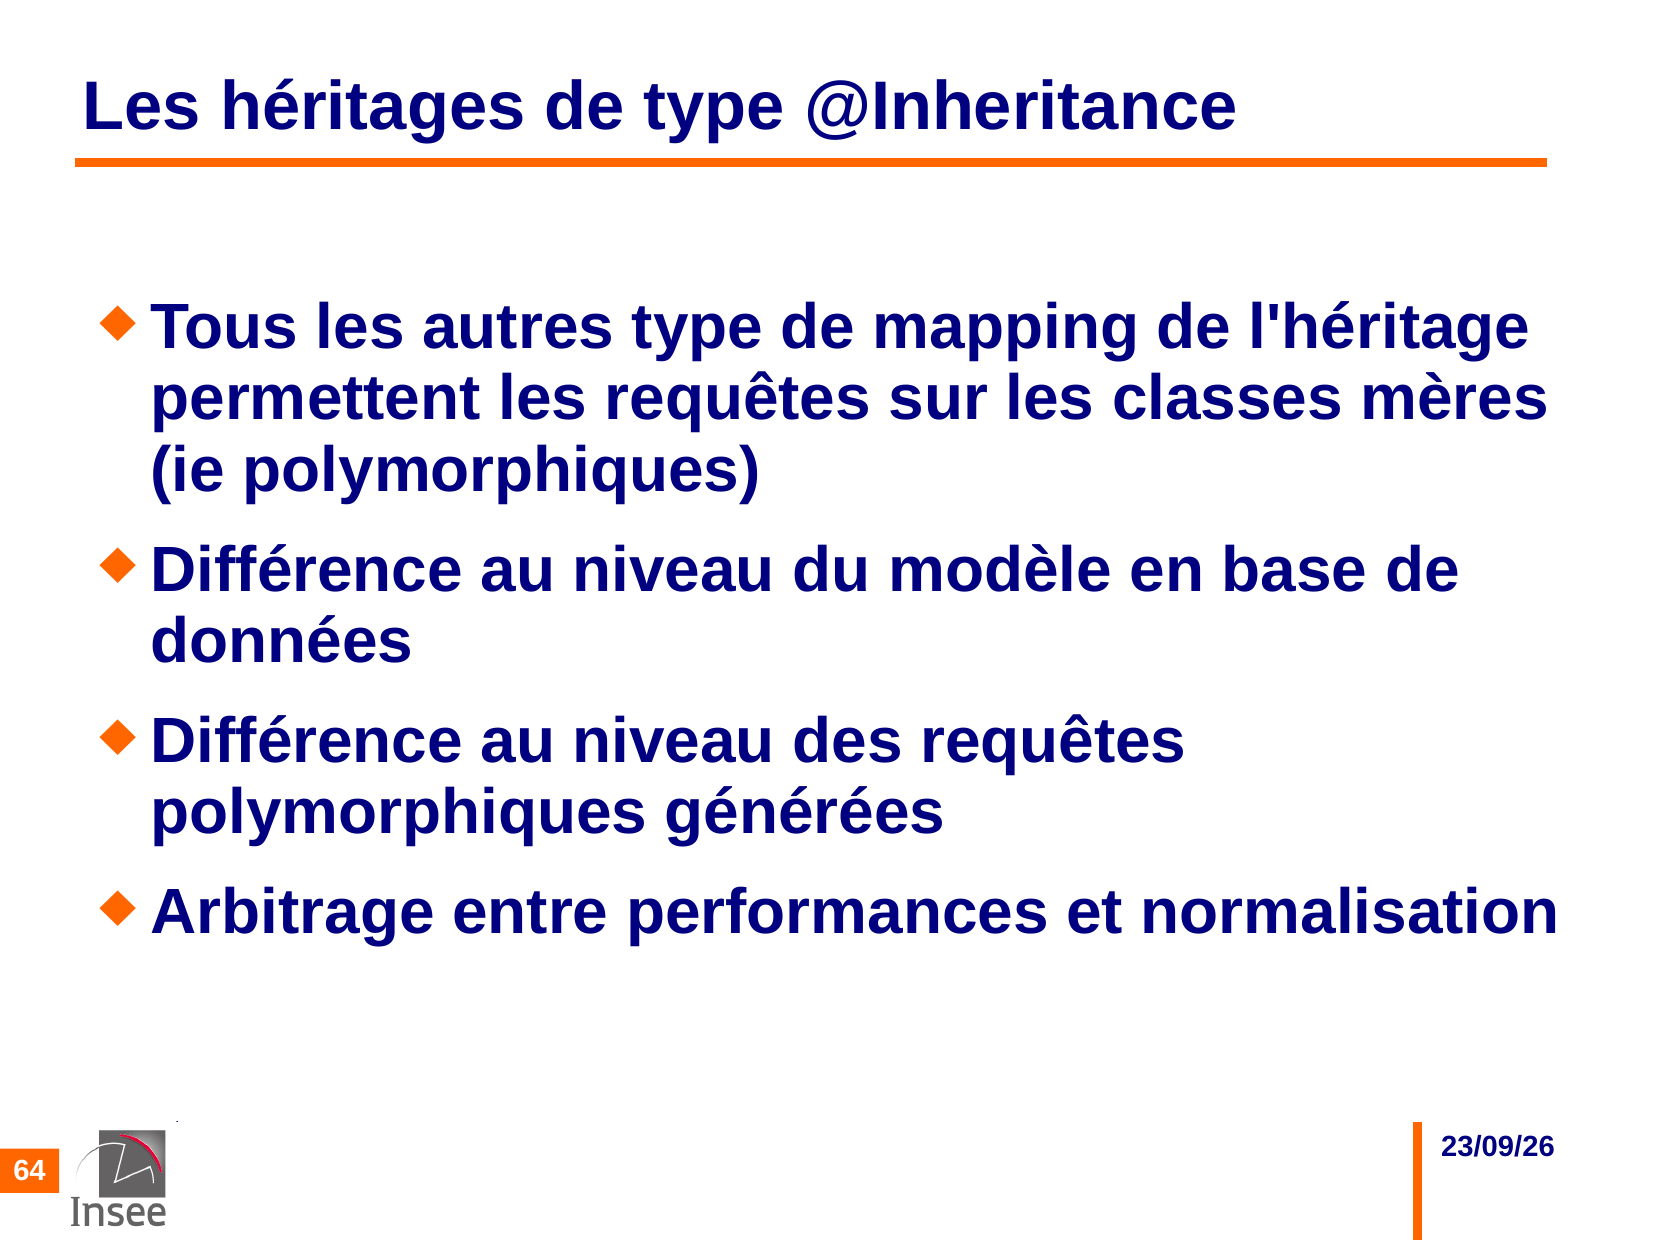

# Les héritages de type @Inheritance
Tous les autres type de mapping de l'héritage permettent les requêtes sur les classes mères (ie polymorphiques)
Différence au niveau du modèle en base de données
Différence au niveau des requêtes polymorphiques générées
Arbitrage entre performances et normalisation
64